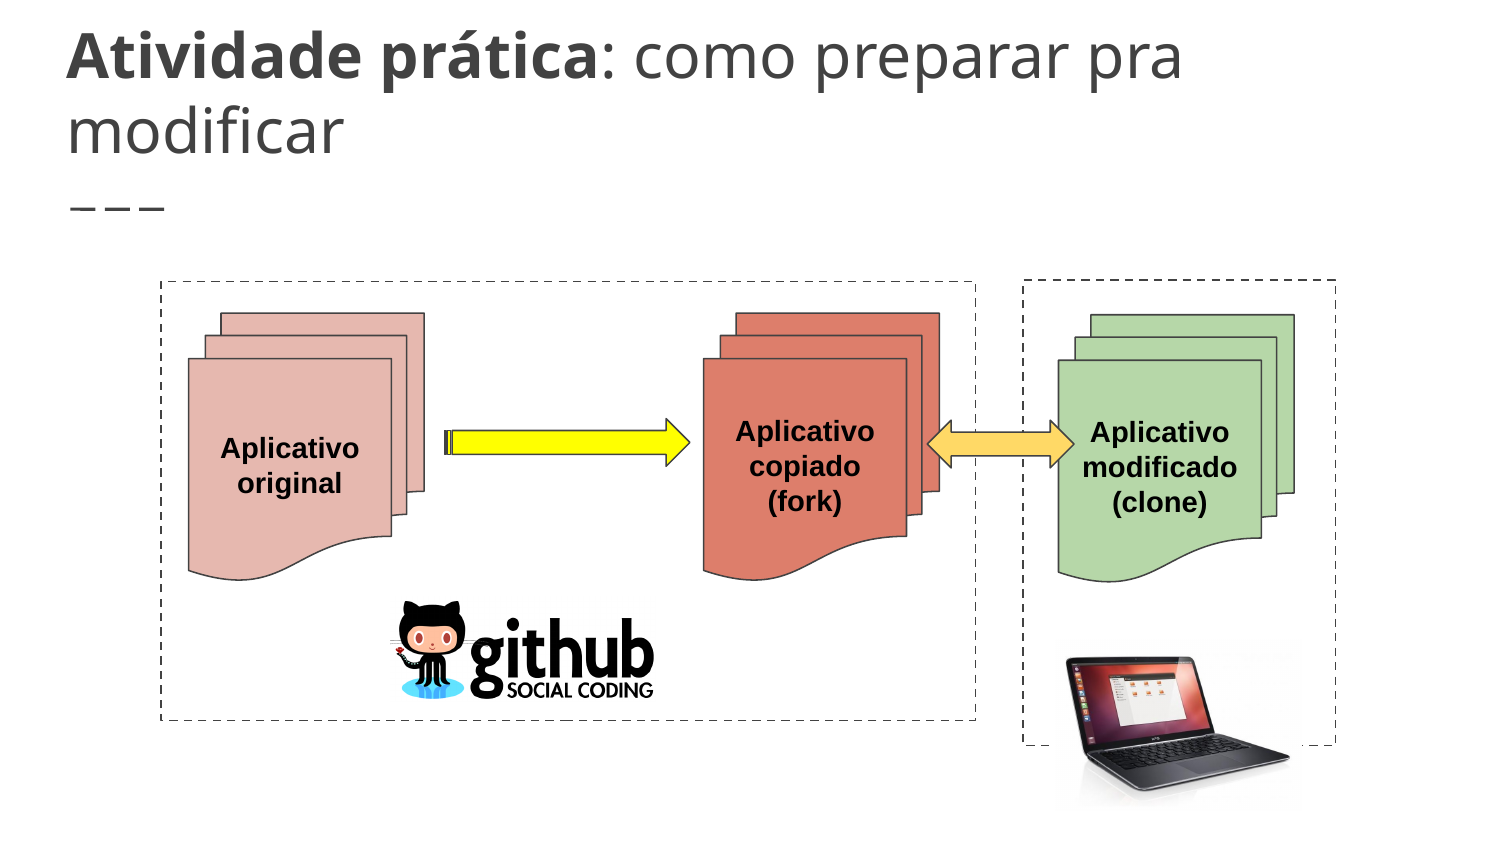

# Atividade prática: como preparar pra modificar
Aplicativo original
Aplicativo copiado
(fork)
Aplicativo modificado
(clone)